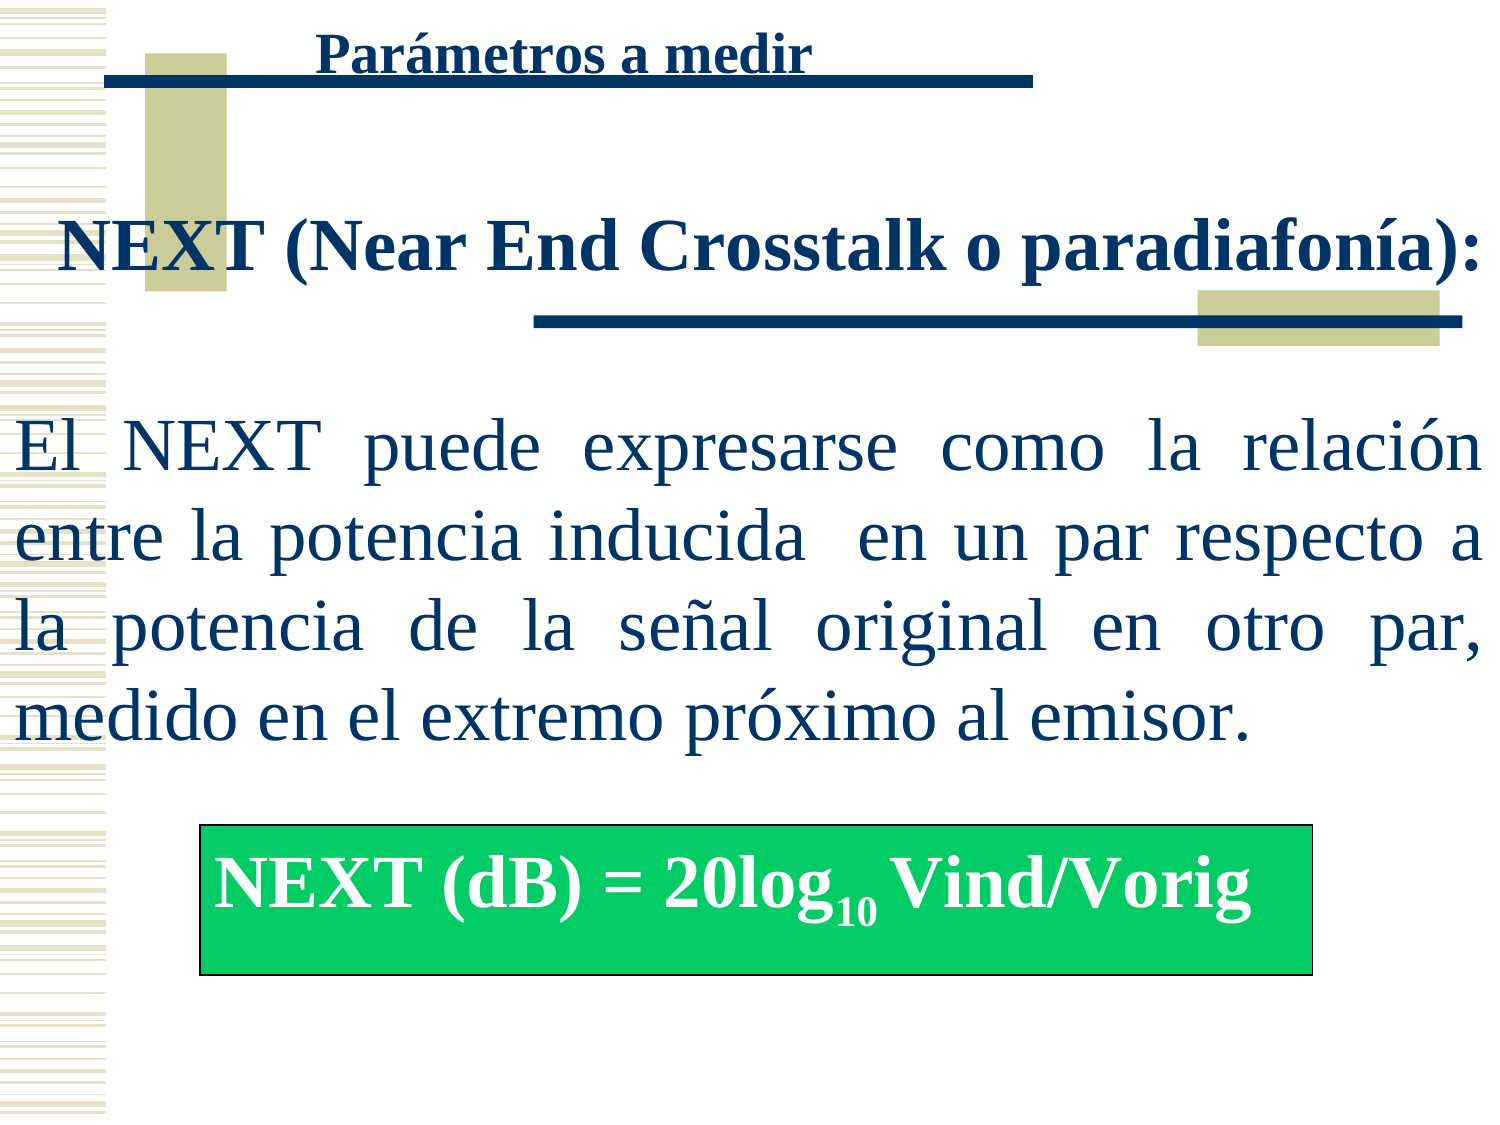

Parámetros a medir
NEXT (Near End Crosstalk o paradiafonía):
El NEXT puede expresarse como la relación entre la potencia inducida en un par respecto a la potencia de la señal original en otro par, medido en el extremo próximo al emisor.
NEXT (dB) = 20log10 Vind/Vorig